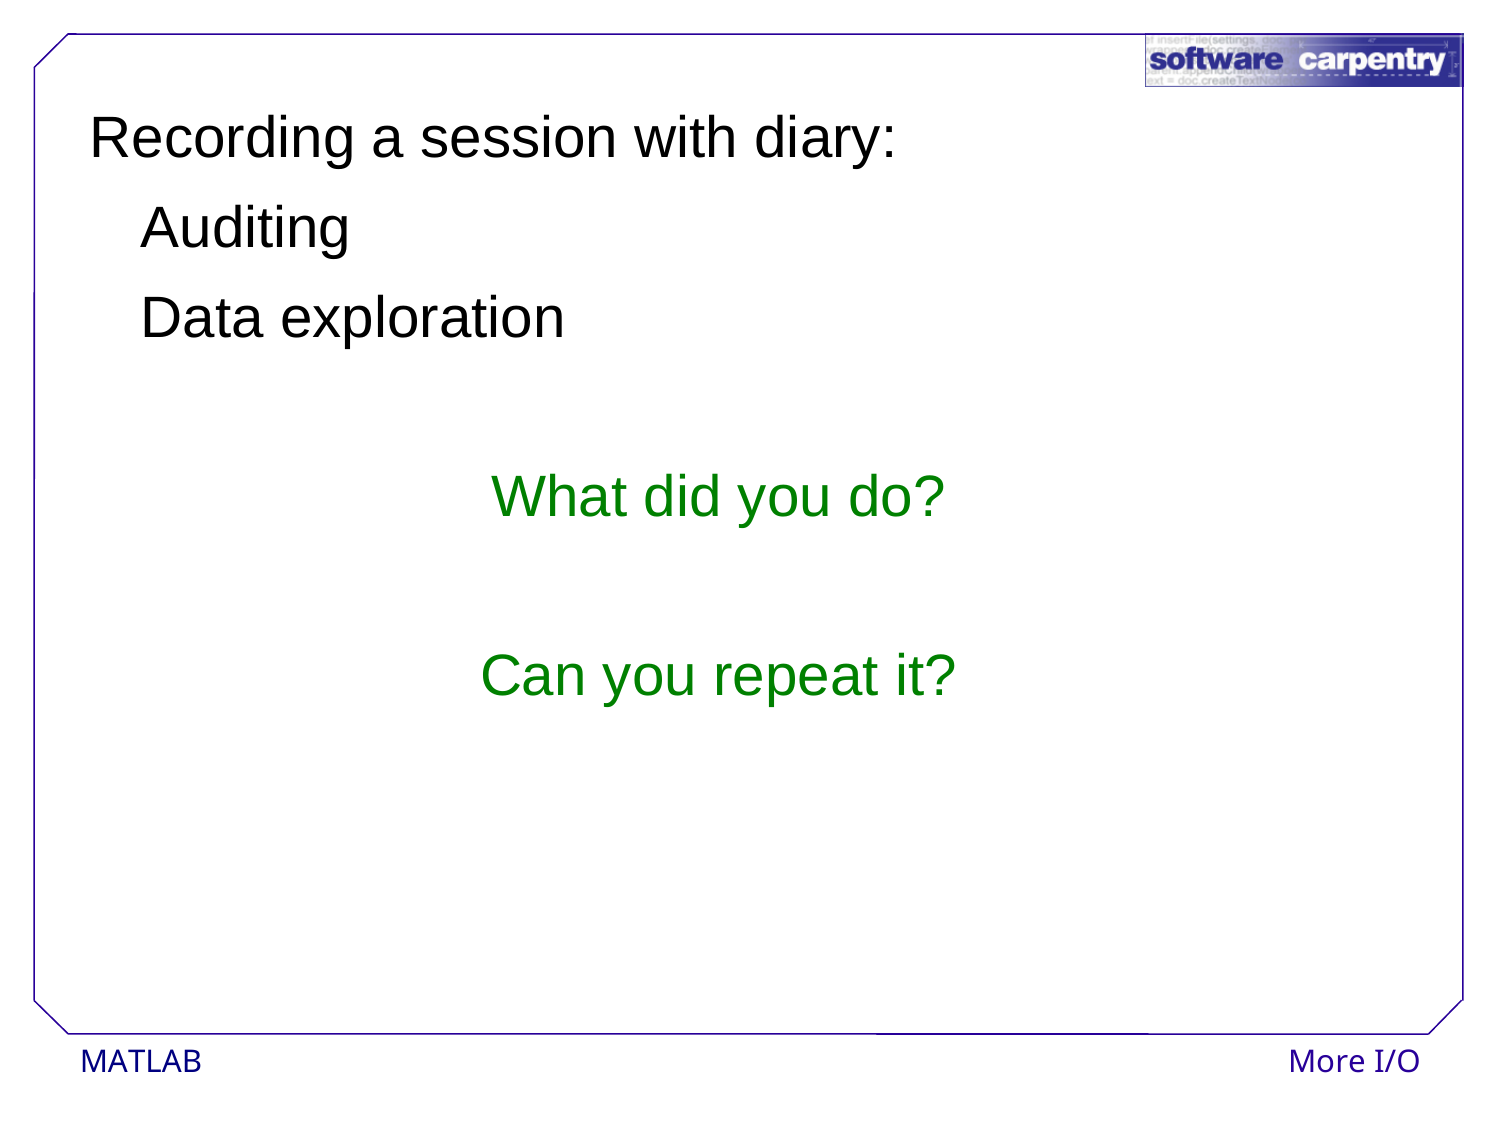

# Recording a session with diary:
	Auditing
	Data exploration
What did you do?
Can you repeat it?